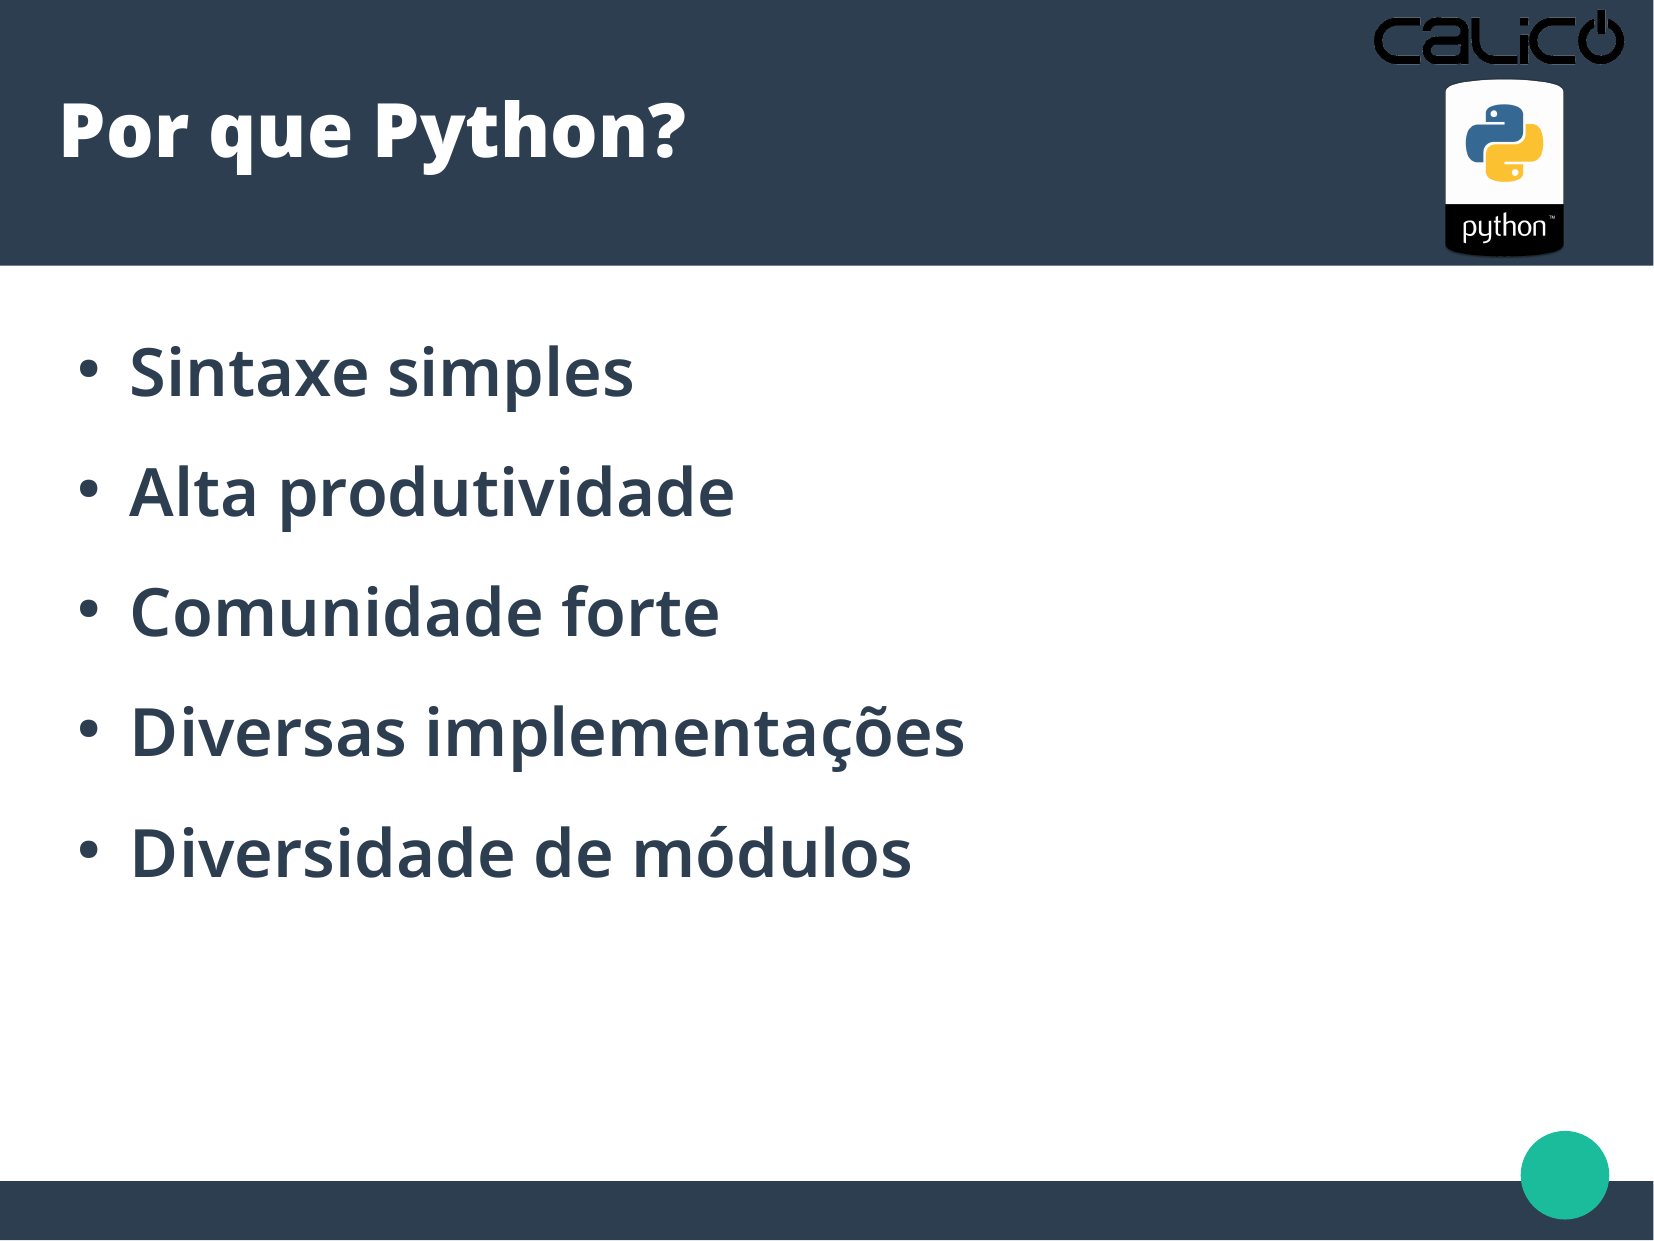

# Por que Python?
Sintaxe simples
Alta produtividade
Comunidade forte
Diversas implementações
Diversidade de módulos